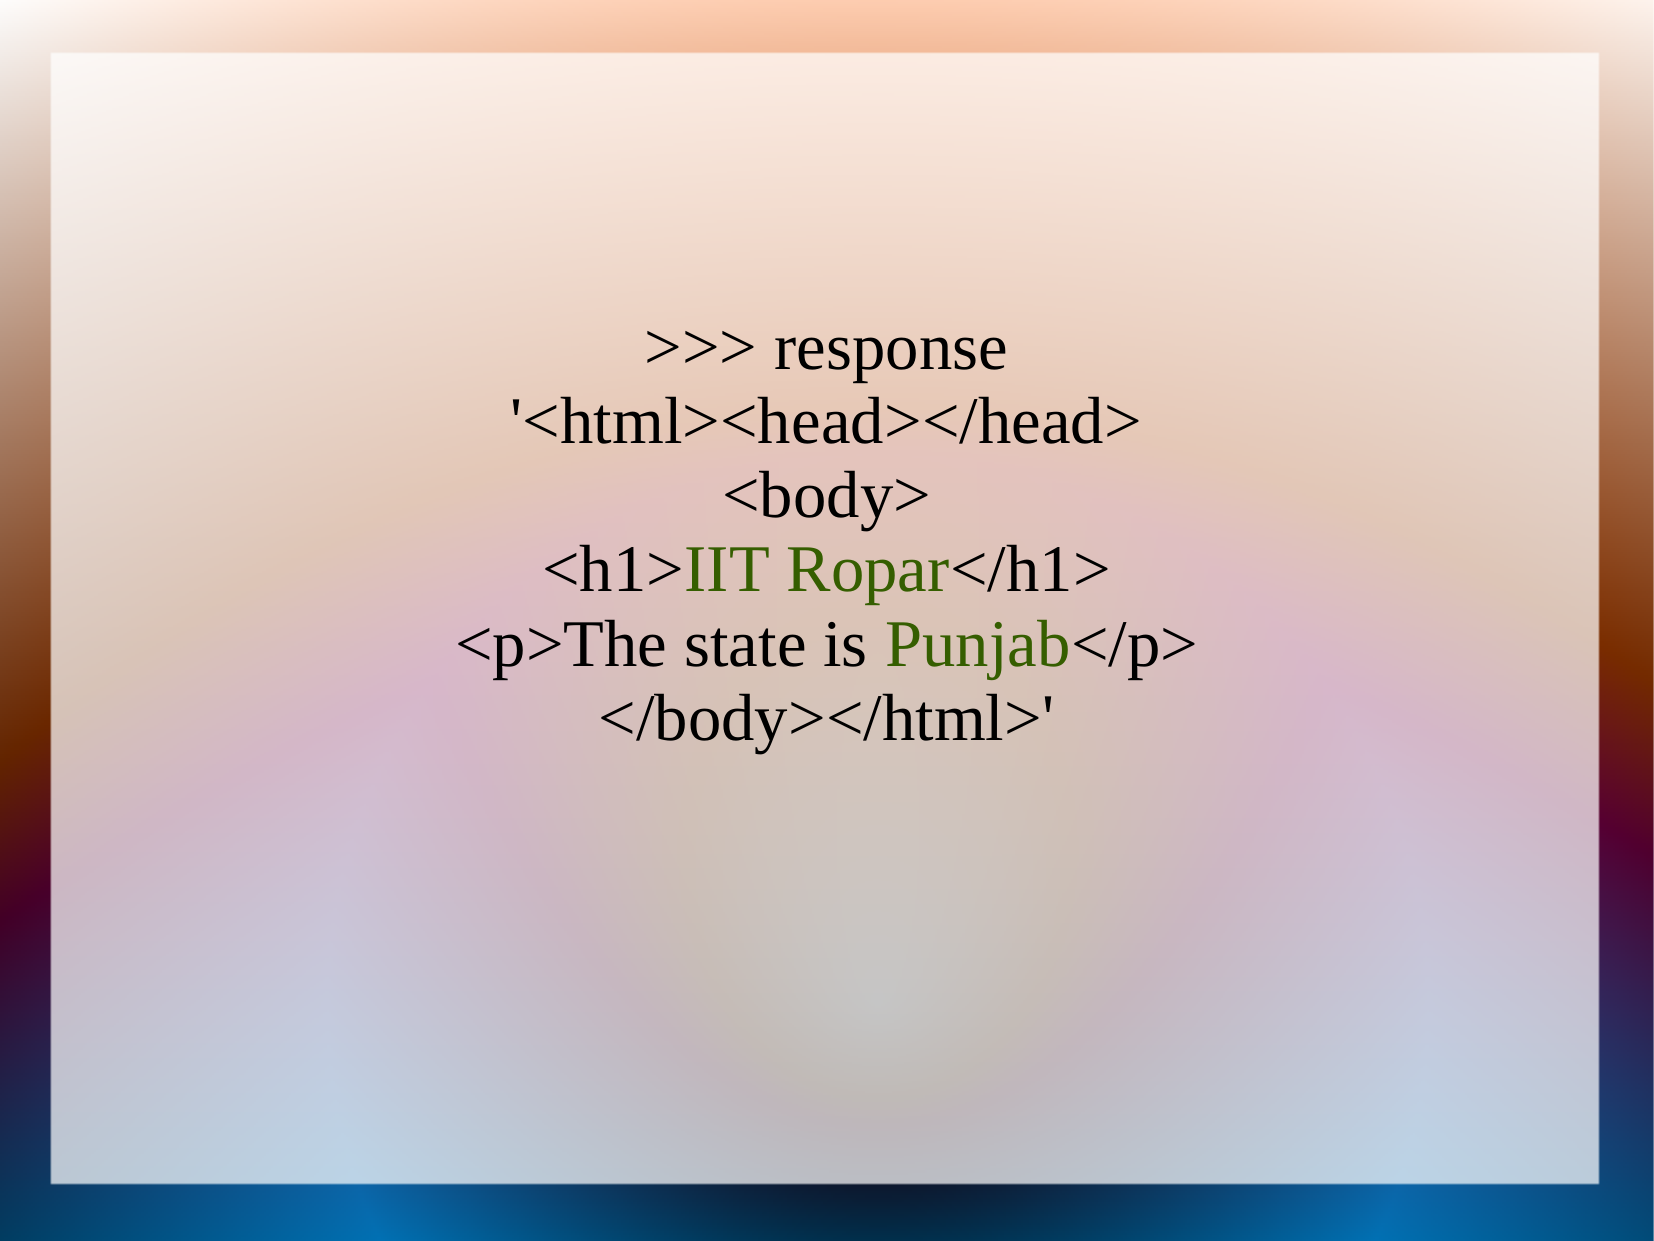

# >>> response
'<html><head></head>
<body>
<h1>IIT Ropar</h1>
<p>The state is Punjab</p>
</body></html>'